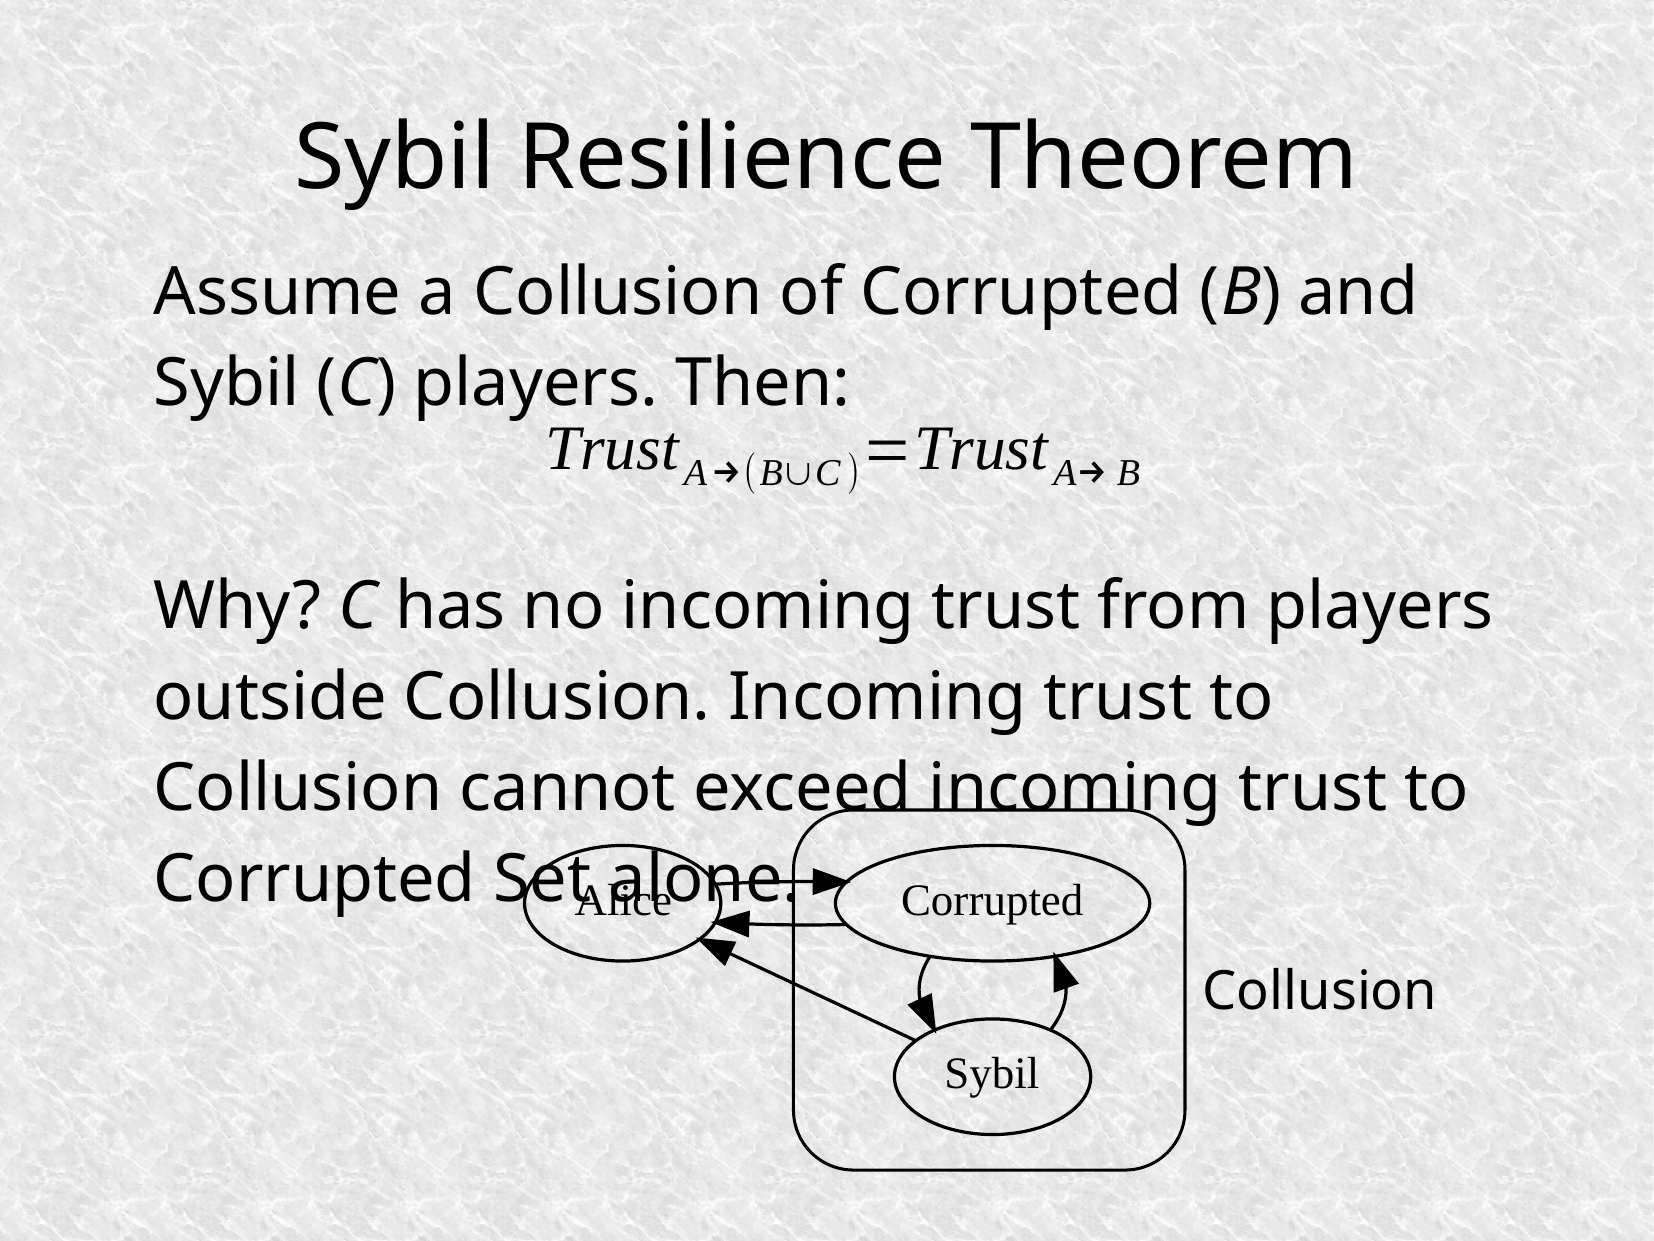

# Sybil Resilience Theorem
Assume a Collusion of Corrupted (B) and Sybil (C) players. Then:
Why? C has no incoming trust from players outside Collusion. Incoming trust to Collusion cannot exceed incoming trust to Corrupted Set alone.
Collusion